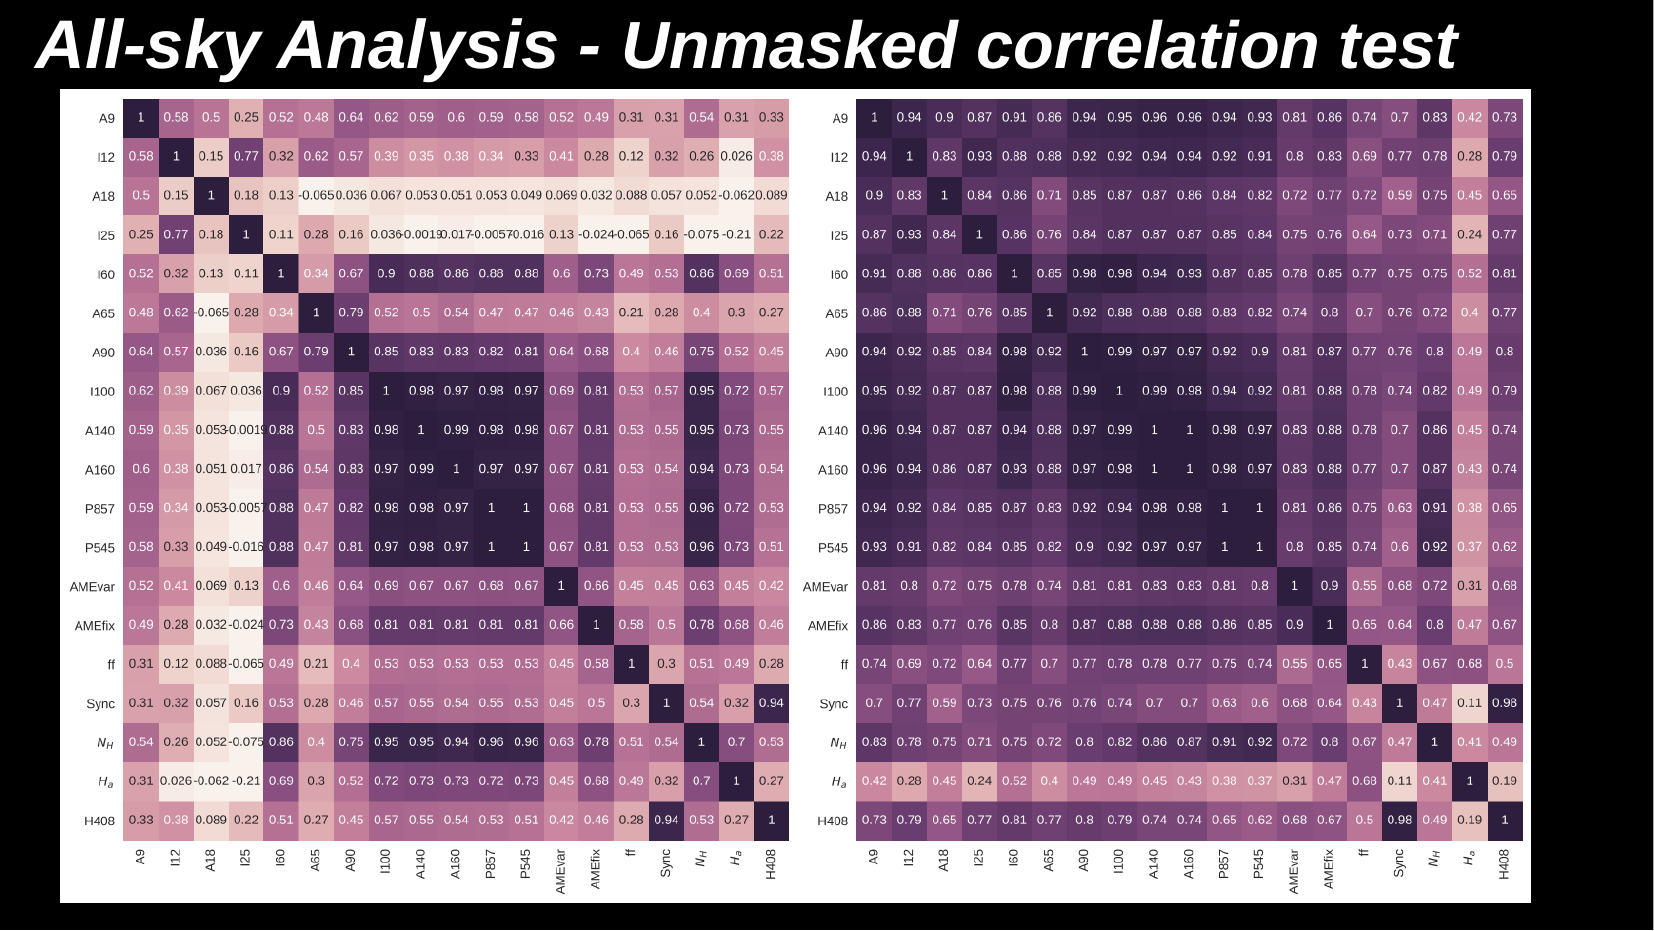

All-sky Analysis - Unmasked correlation test
# Do the λ Orionis results generalize to full-sky?